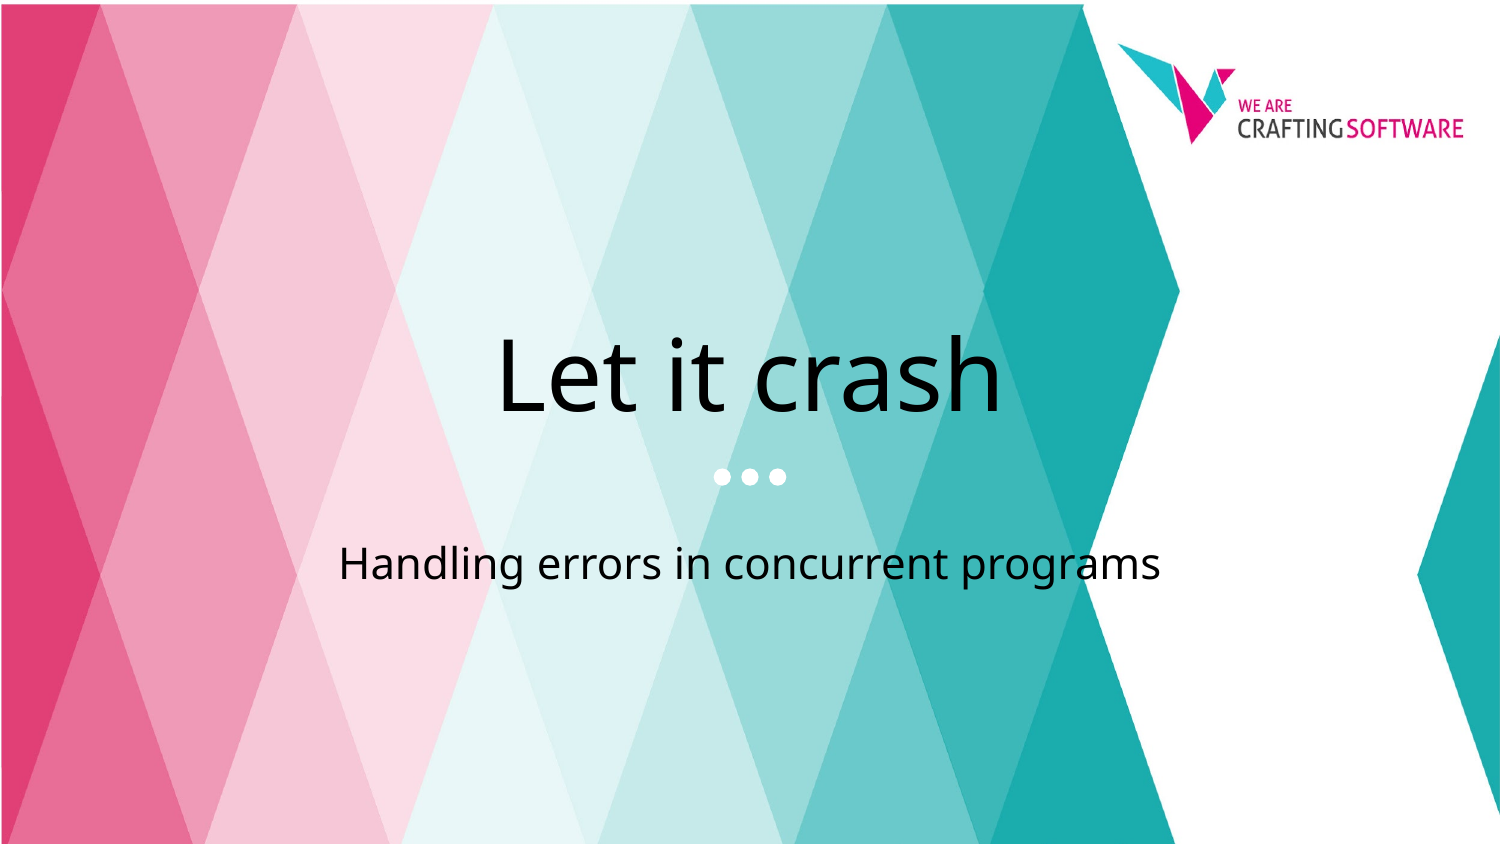

# Let it crash
Handling errors in concurrent programs